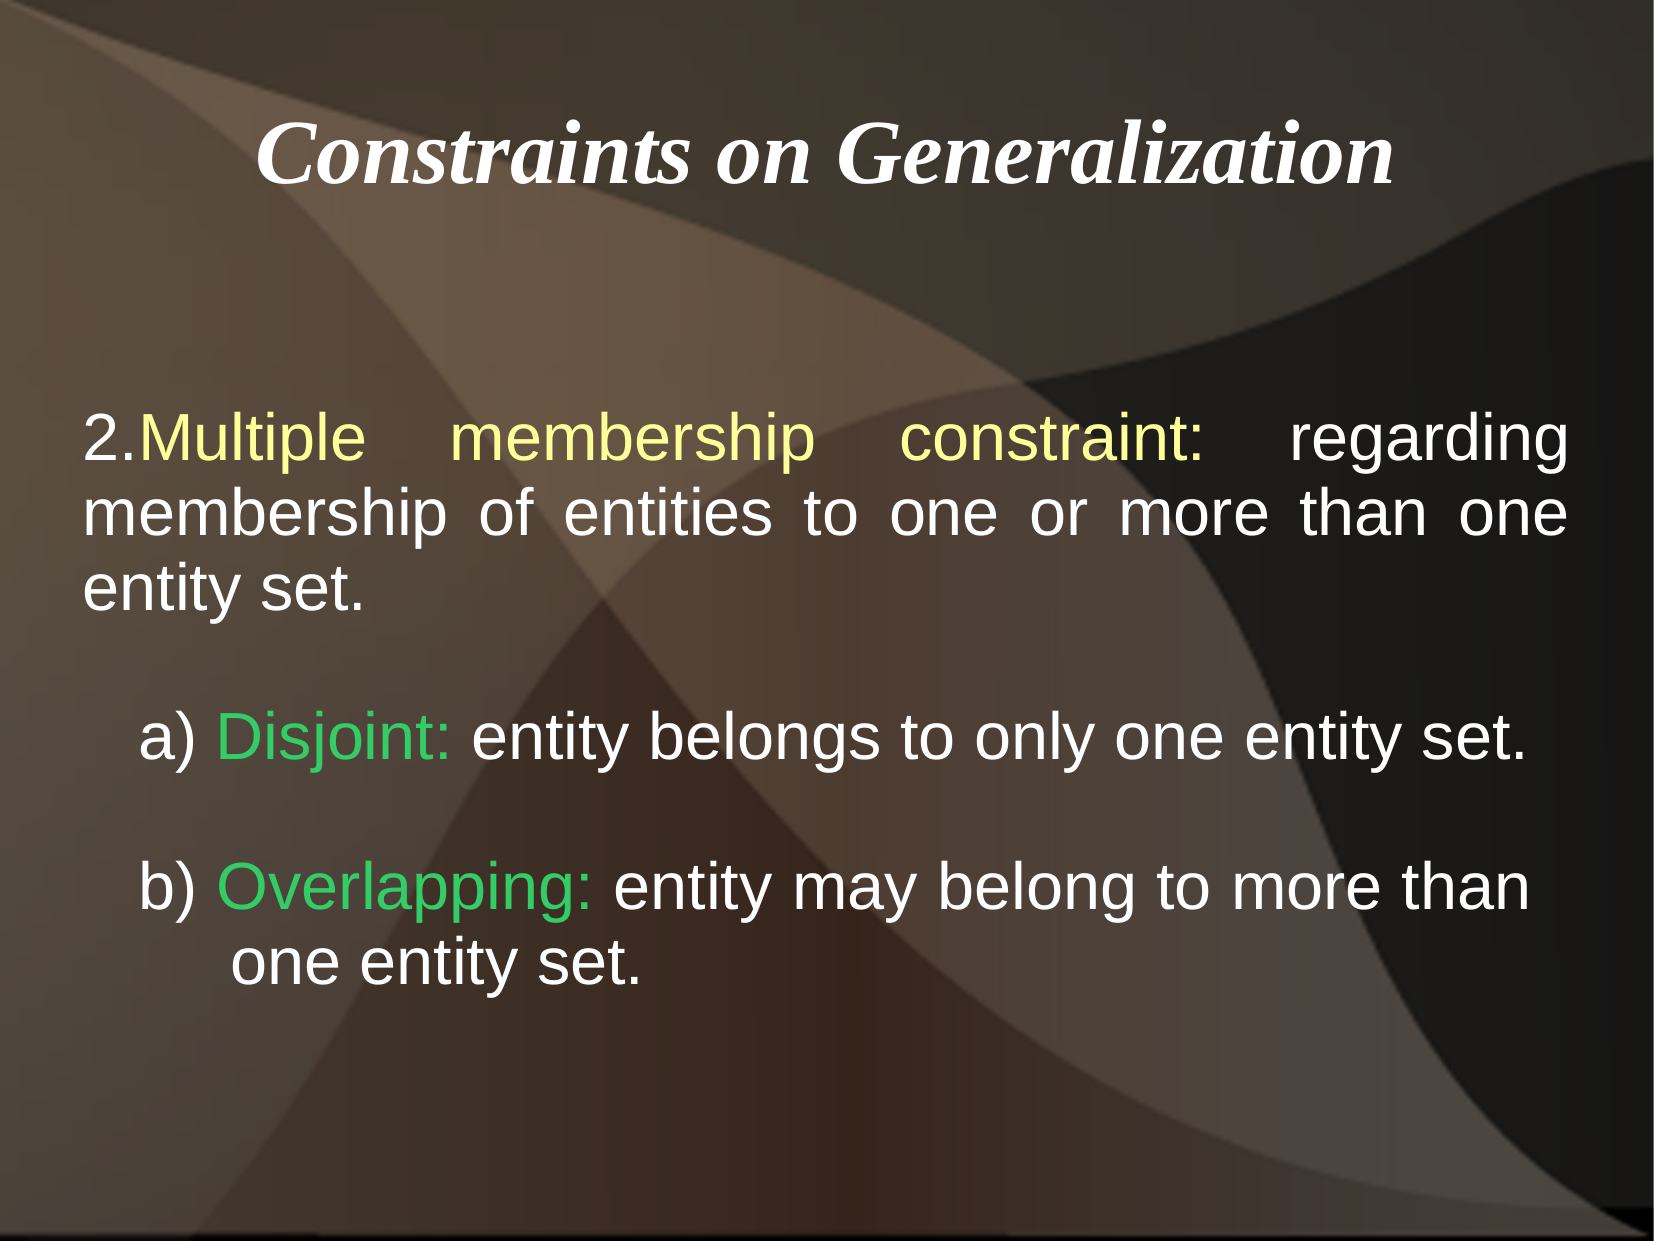

Constraints on Generalization
# Multiple membership constraint: regarding membership of entities to one or more than one entity set.
a) Disjoint: entity belongs to only one entity set.
b) Overlapping: entity may belong to more than one entity set.